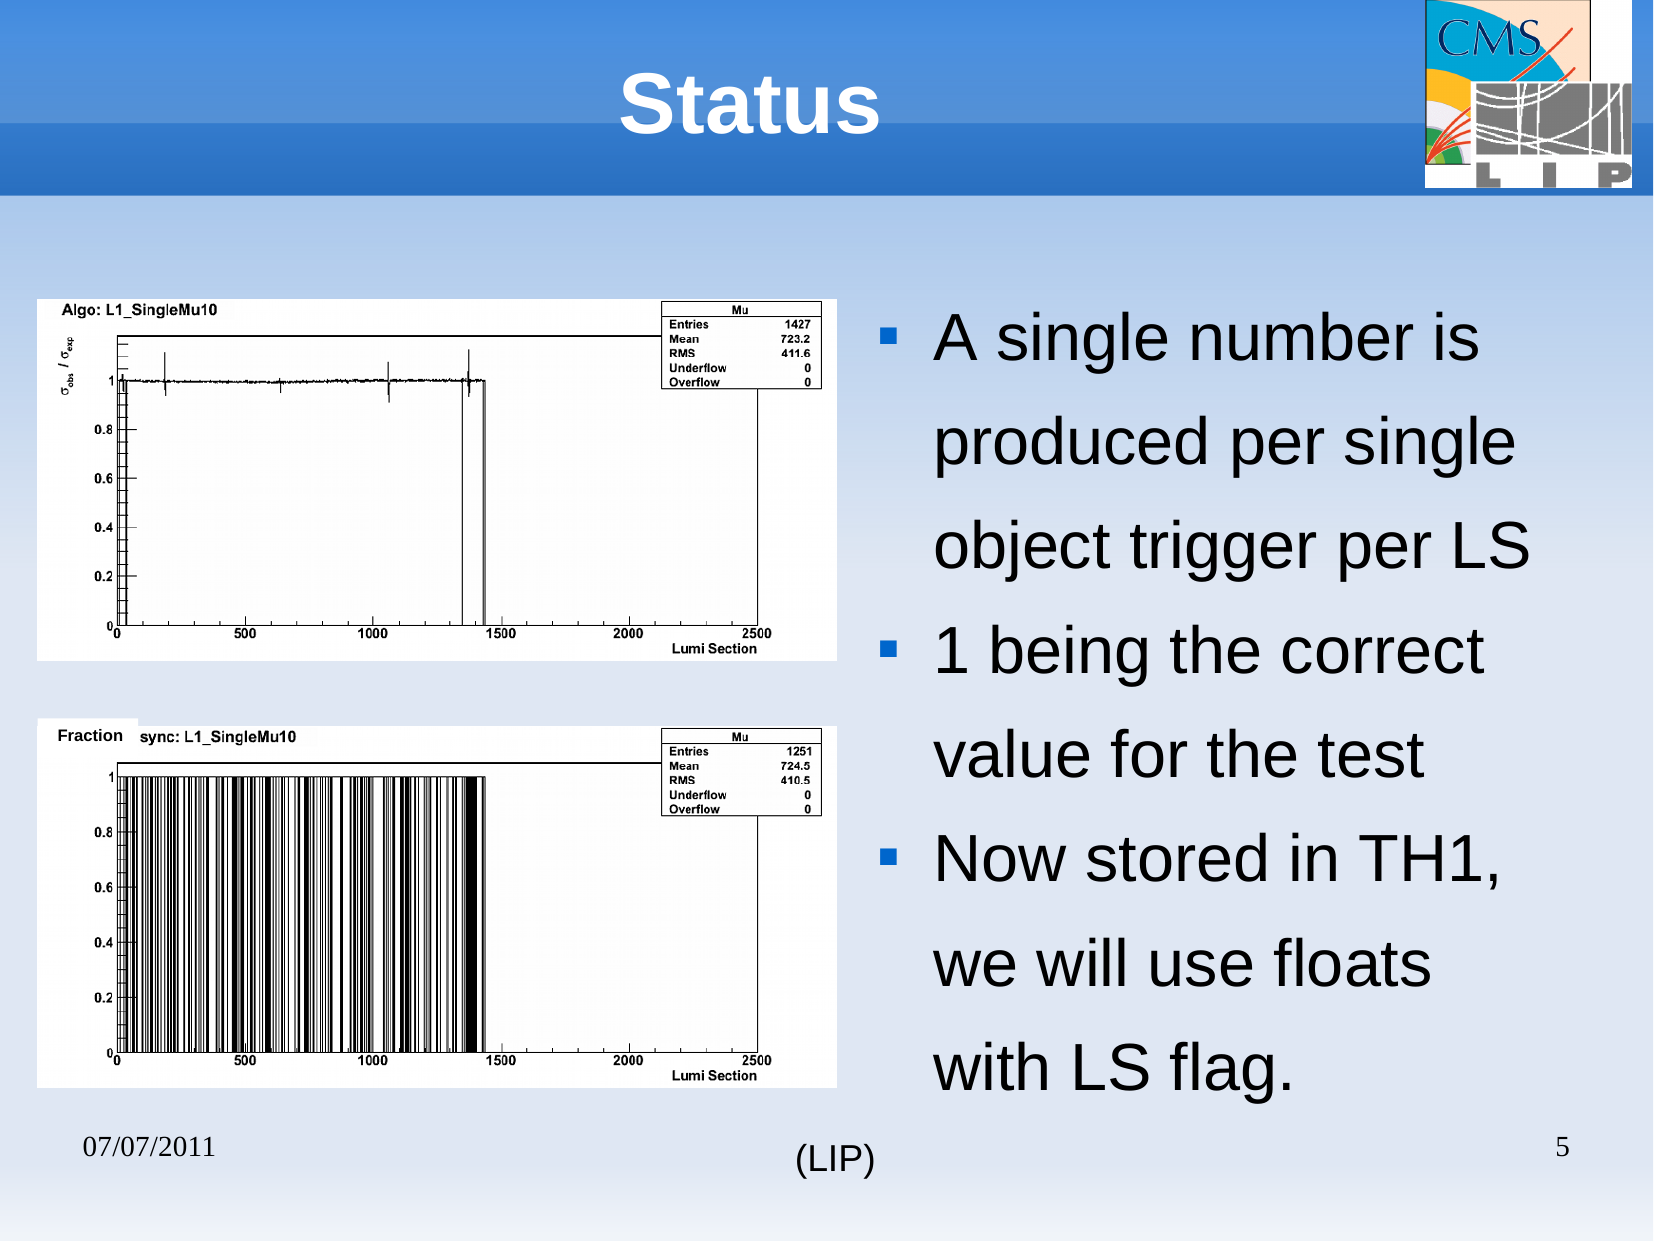

# Status
A single number is
produced per single
object trigger per LS
1 being the correct
value for the test
Now stored in TH1,
we will use floats
with LS flag.
Fraction
07/07/2011
5